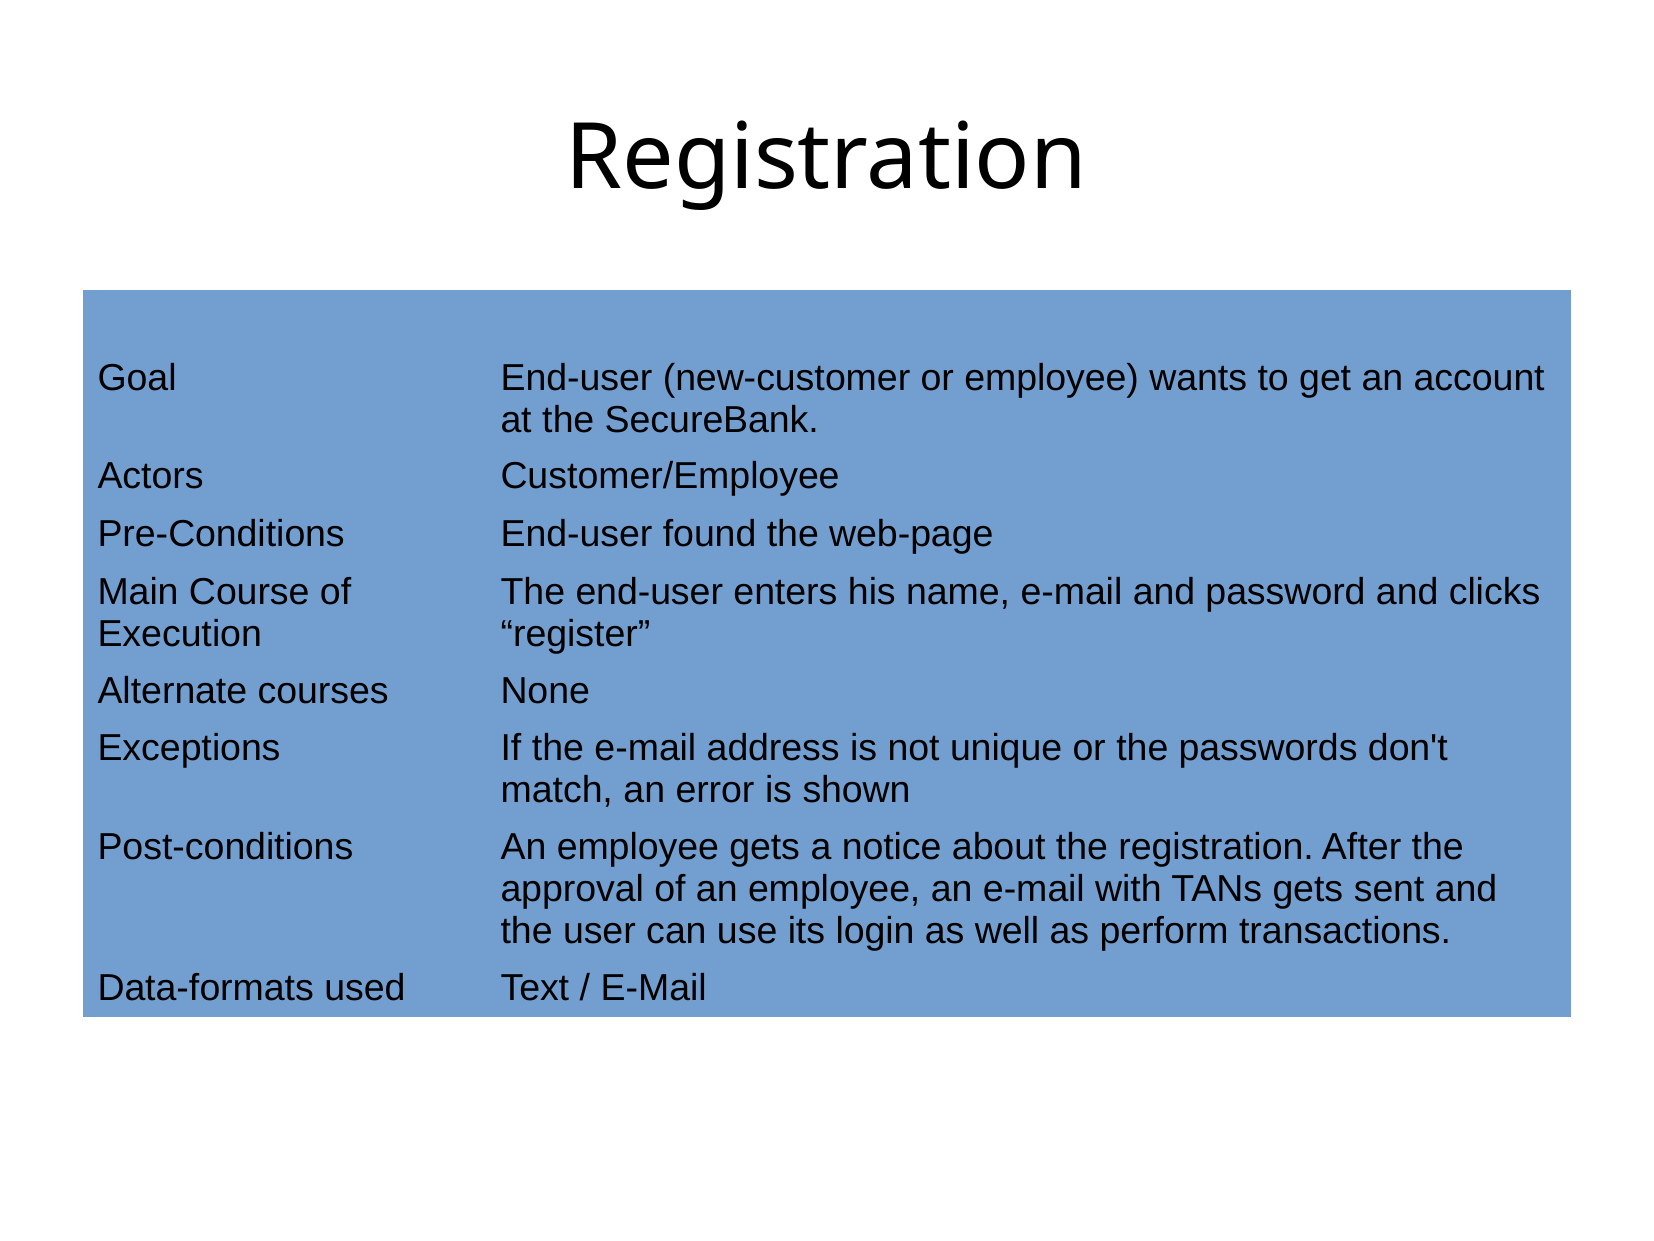

# Registration
| | |
| --- | --- |
| Goal | End-user (new-customer or employee) wants to get an account at the SecureBank. |
| Actors | Customer/Employee |
| Pre-Conditions | End-user found the web-page |
| Main Course of Execution | The end-user enters his name, e-mail and password and clicks “register” |
| Alternate courses | None |
| Exceptions | If the e-mail address is not unique or the passwords don't match, an error is shown |
| Post-conditions | An employee gets a notice about the registration. After the approval of an employee, an e-mail with TANs gets sent and the user can use its login as well as perform transactions. |
| Data-formats used | Text / E-Mail |